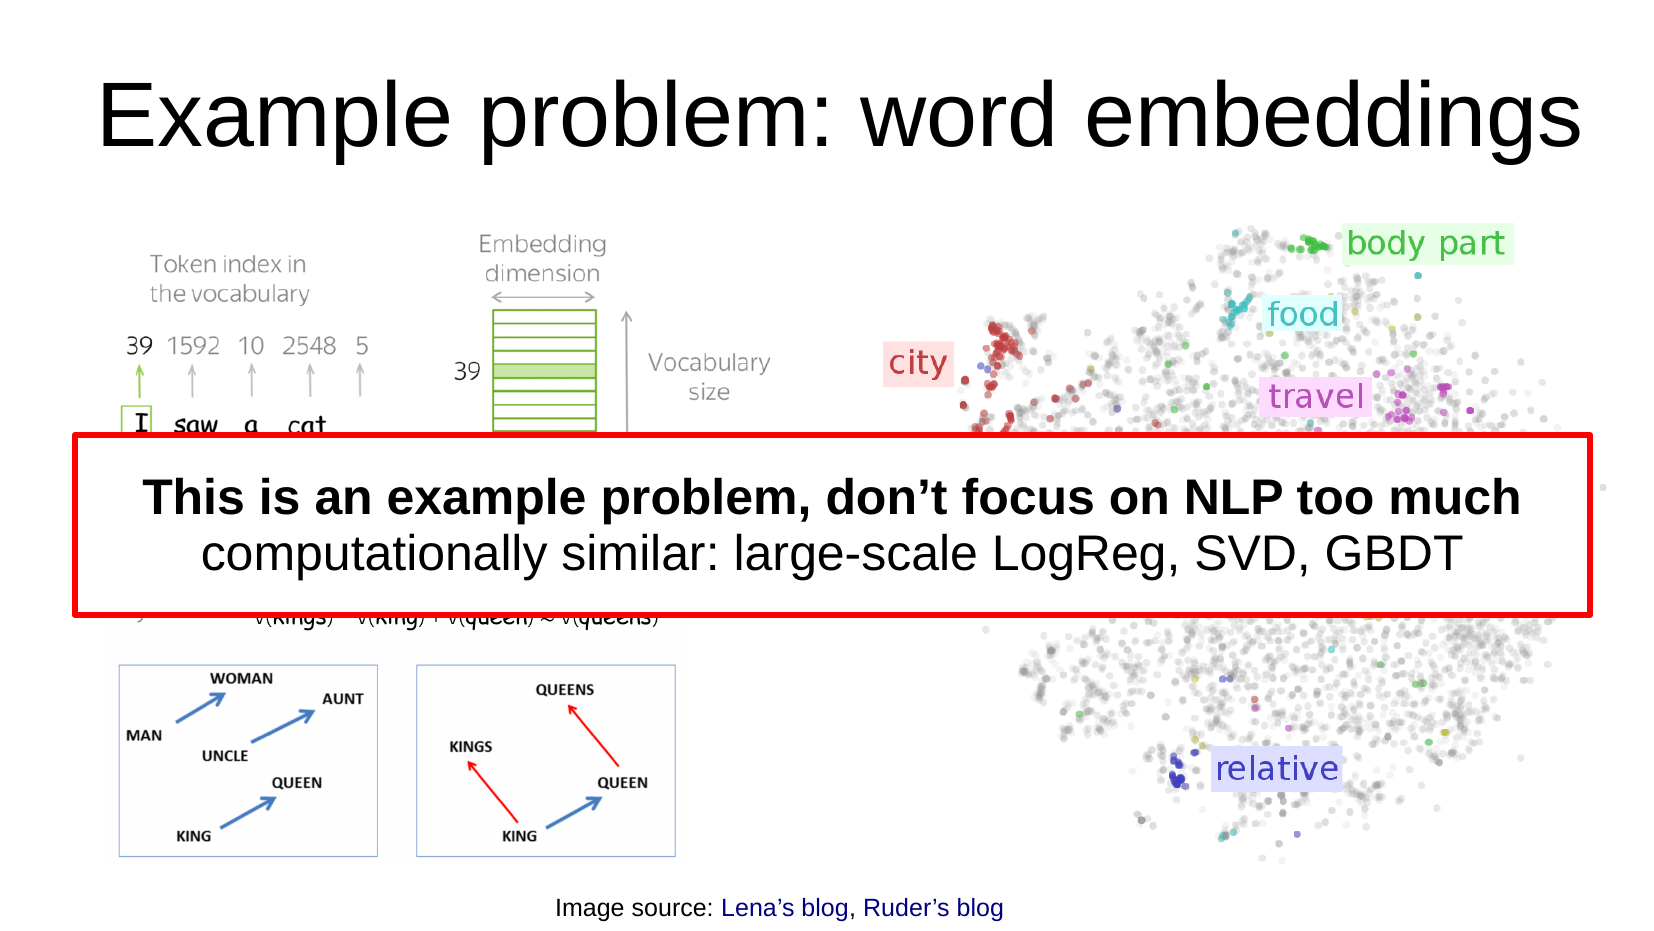

# Example problem: word embeddings
This is an example problem, don’t focus on NLP too much
computationally similar: large-scale LogReg, SVD, GBDT
Image source: Lena’s blog, Ruder’s blog